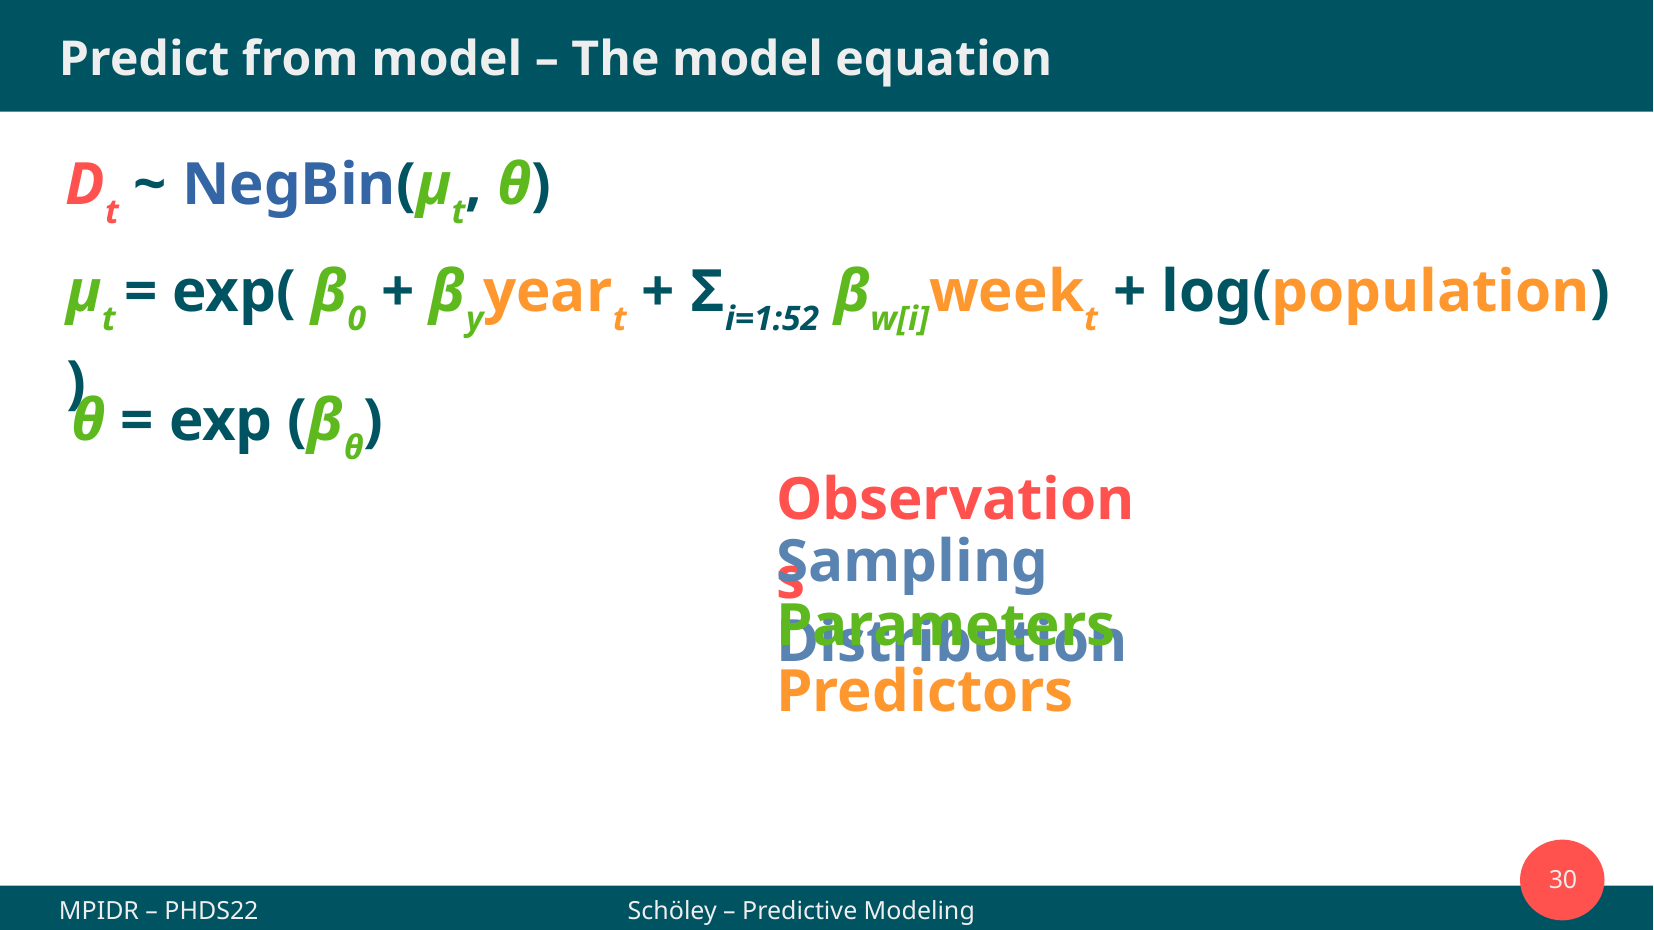

# Predict from model – The model equation
Dt ~ NegBin(μt, θ)
μt = exp( β0 + βyyeart + Σi=1:52 βw[i]weekt + log(population) )
θ = exp (βθ)
Observations
Sampling Distribution
Parameters
Predictors
30
MPIDR – PHDS22
Schöley – Predictive Modeling